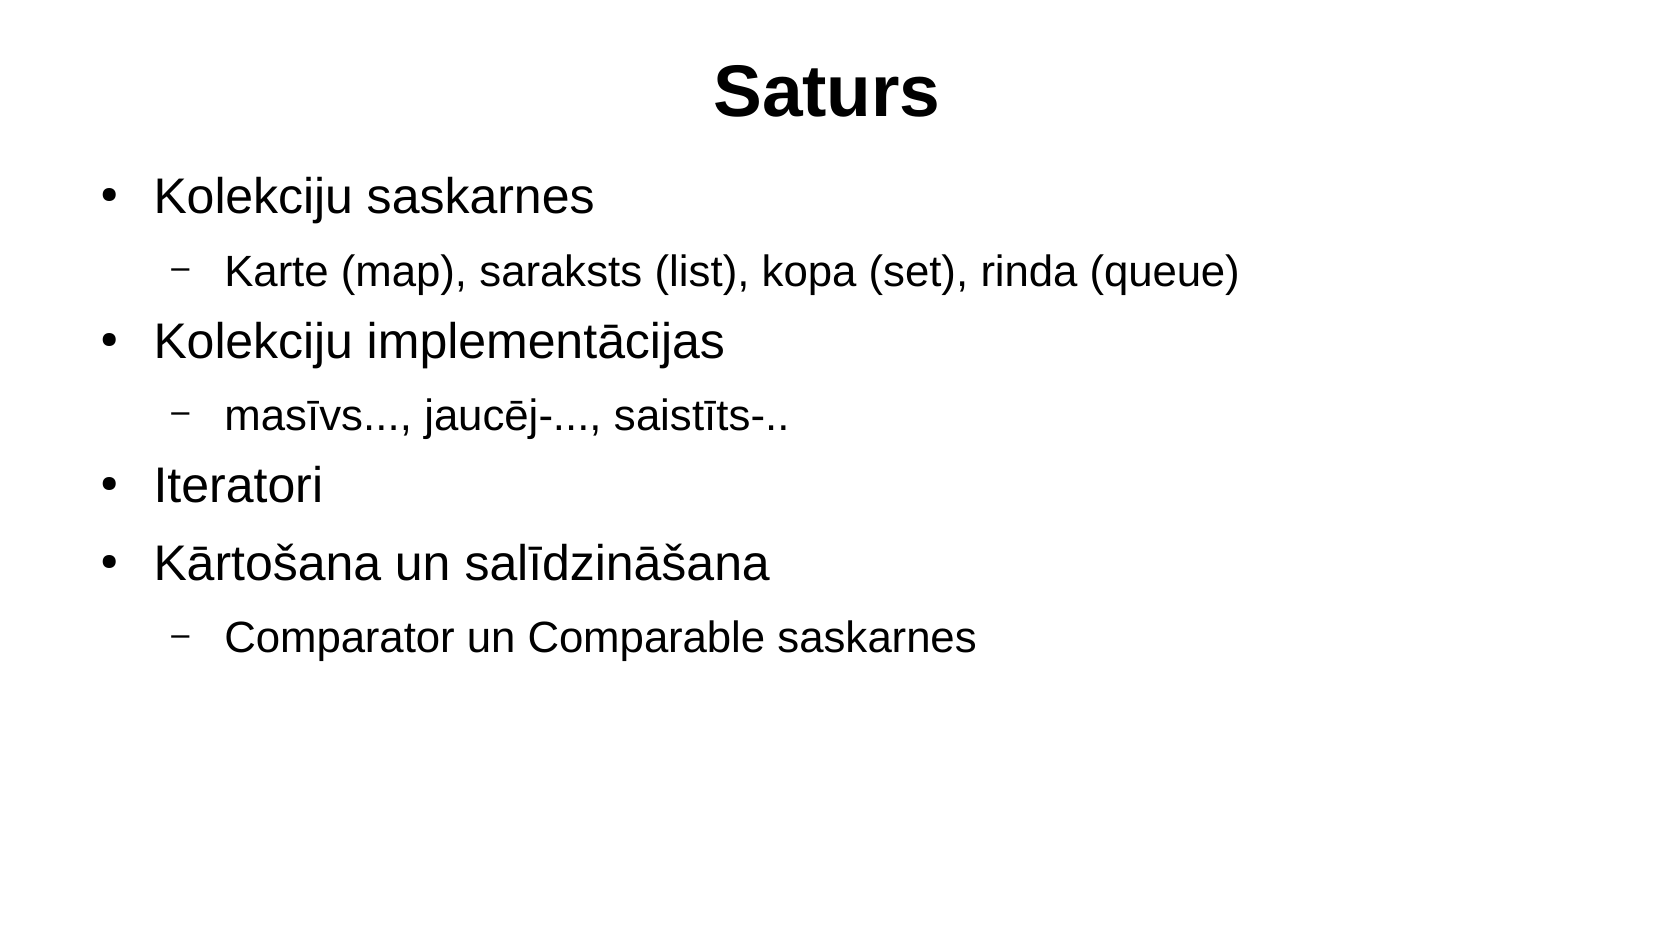

# Saturs
Kolekciju saskarnes
Karte (map), saraksts (list), kopa (set), rinda (queue)
Kolekciju implementācijas
masīvs..., jaucēj-..., saistīts-..
Iteratori
Kārtošana un salīdzināšana
Comparator un Comparable saskarnes